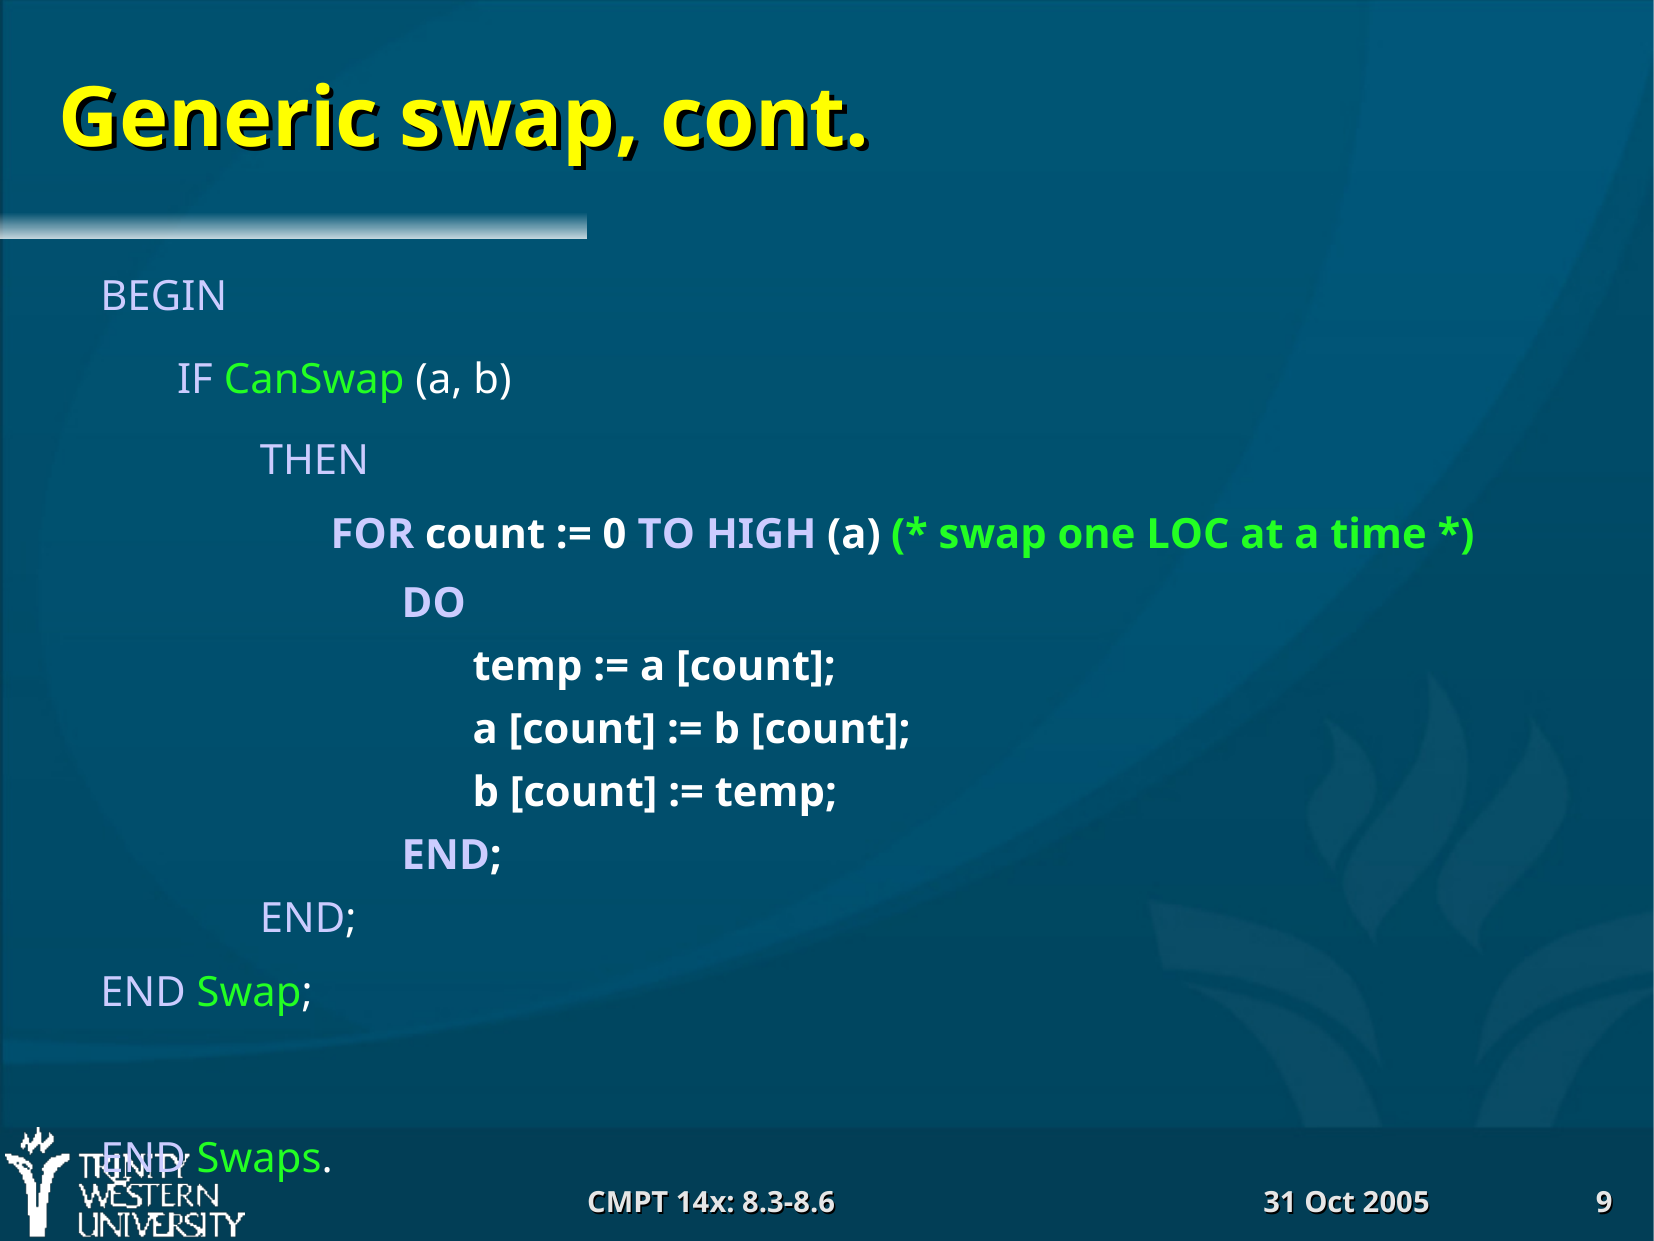

# Generic swap, cont.
BEGIN
IF CanSwap (a, b)
THEN
FOR count := 0 TO HIGH (a)	(* swap one LOC at a time *)
DO
temp := a [count];
a [count] := b [count];
b [count] := temp;
END;
END;
END Swap;
END Swaps.
CMPT 14x: 8.3-8.6
31 Oct 2005
9